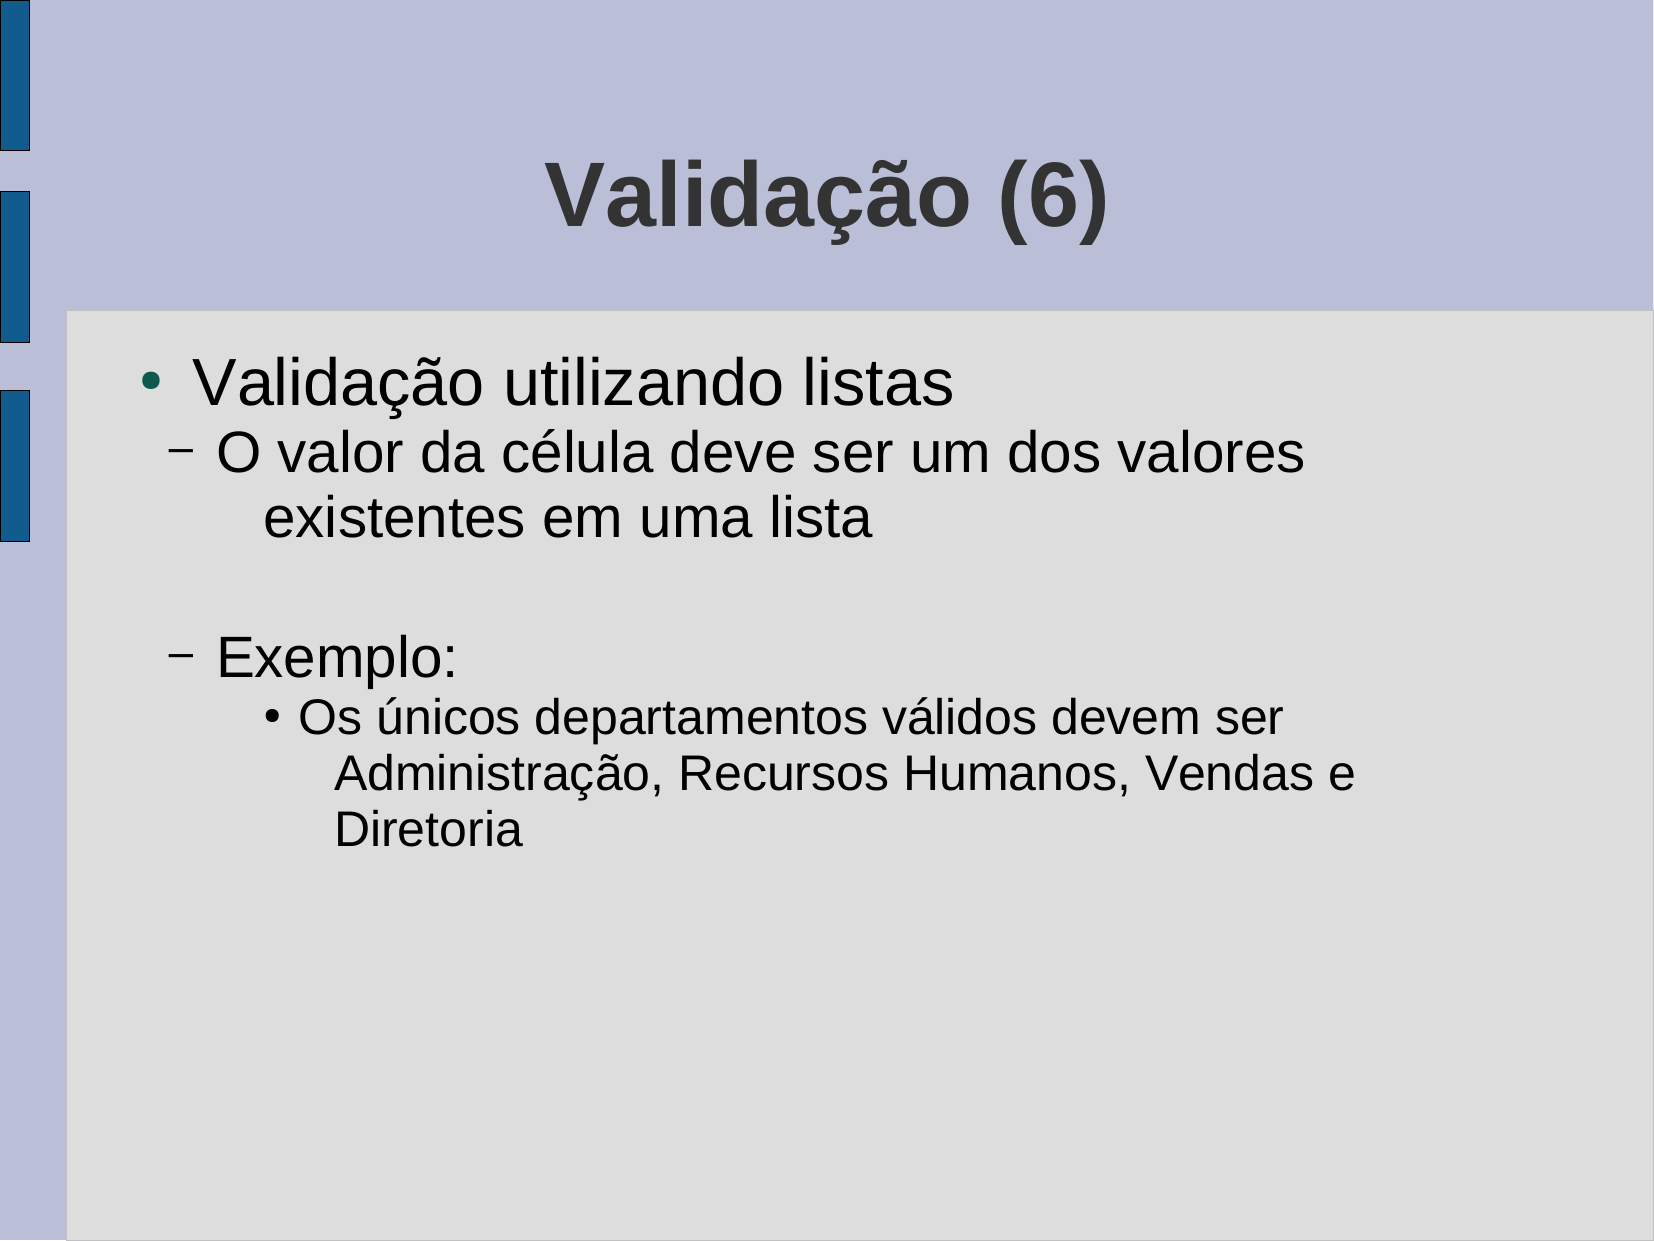

# Validação (6)
Validação utilizando listas
O valor da célula deve ser um dos valores existentes em uma lista
Exemplo:
Os únicos departamentos válidos devem ser Administração, Recursos Humanos, Vendas e Diretoria